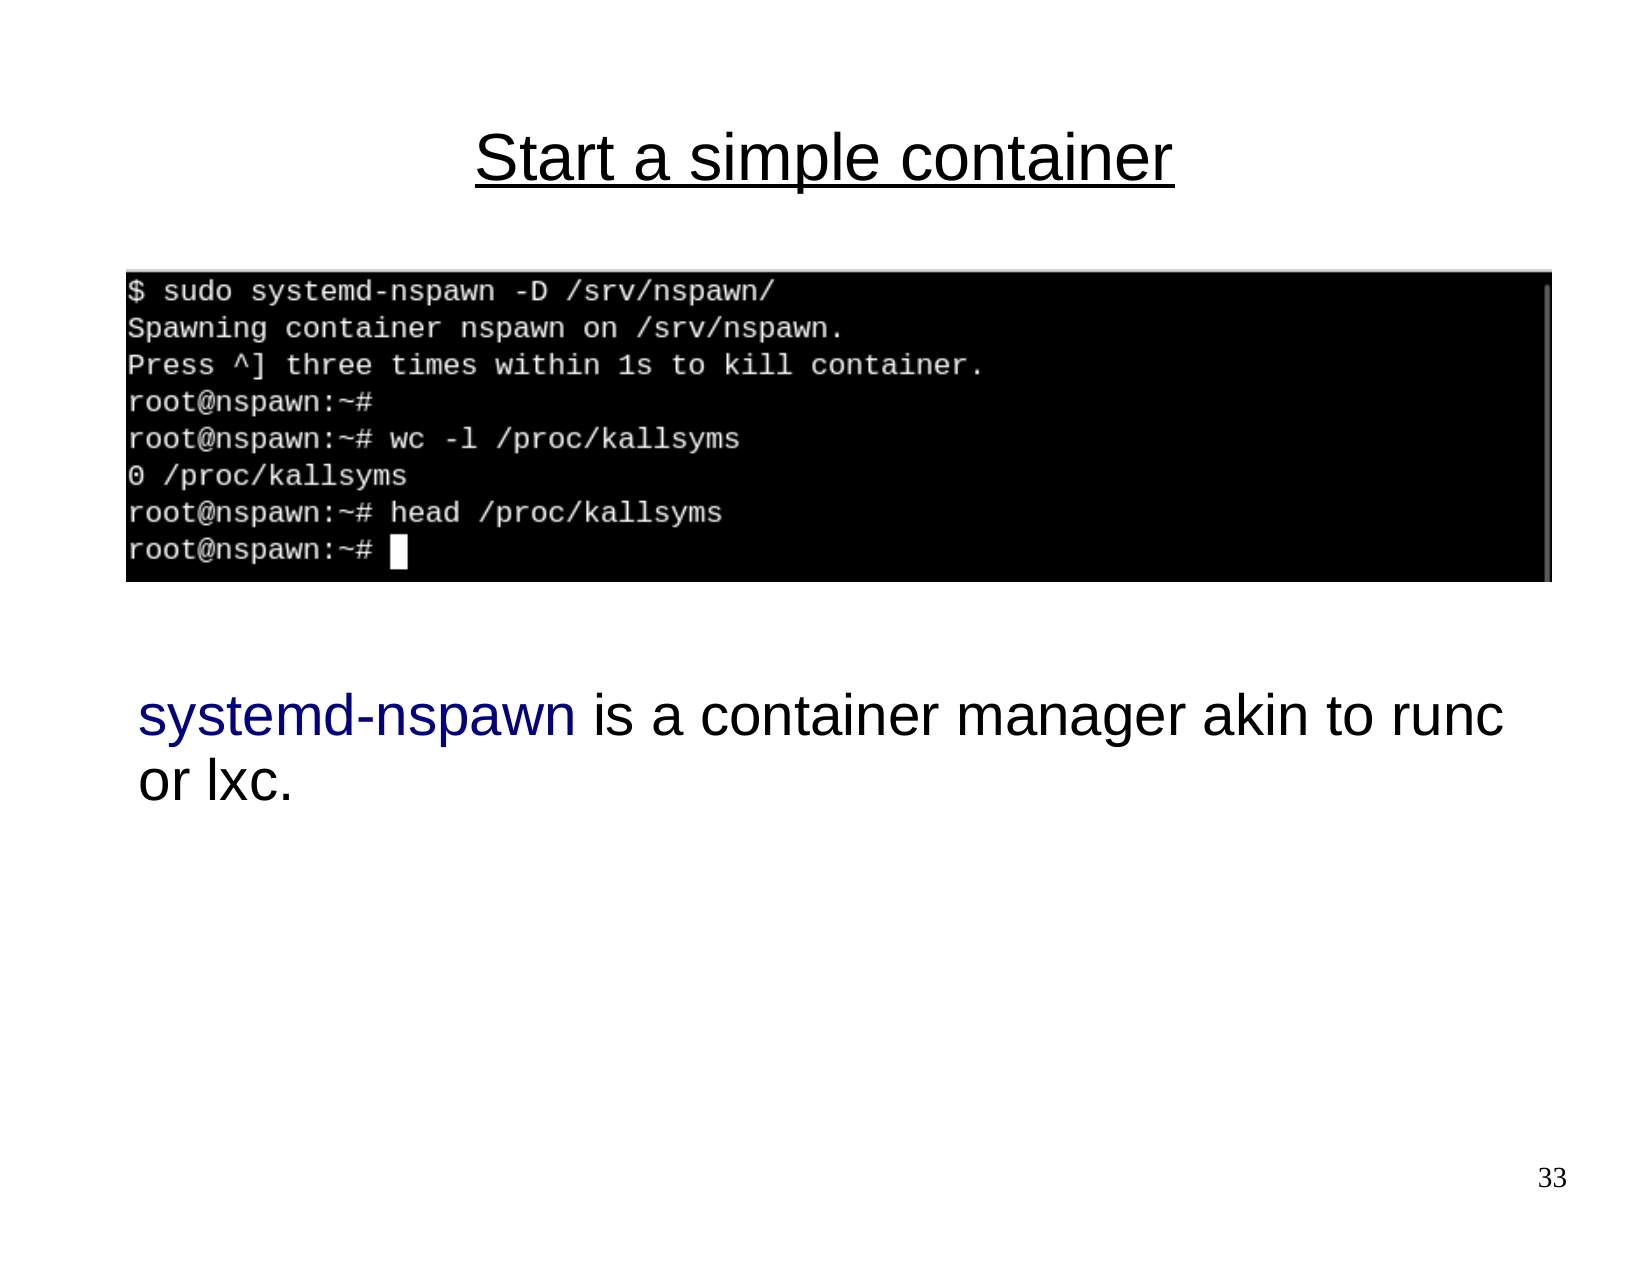

# Start a simple container
systemd-nspawn is a container manager akin to runc
or lxc.
33